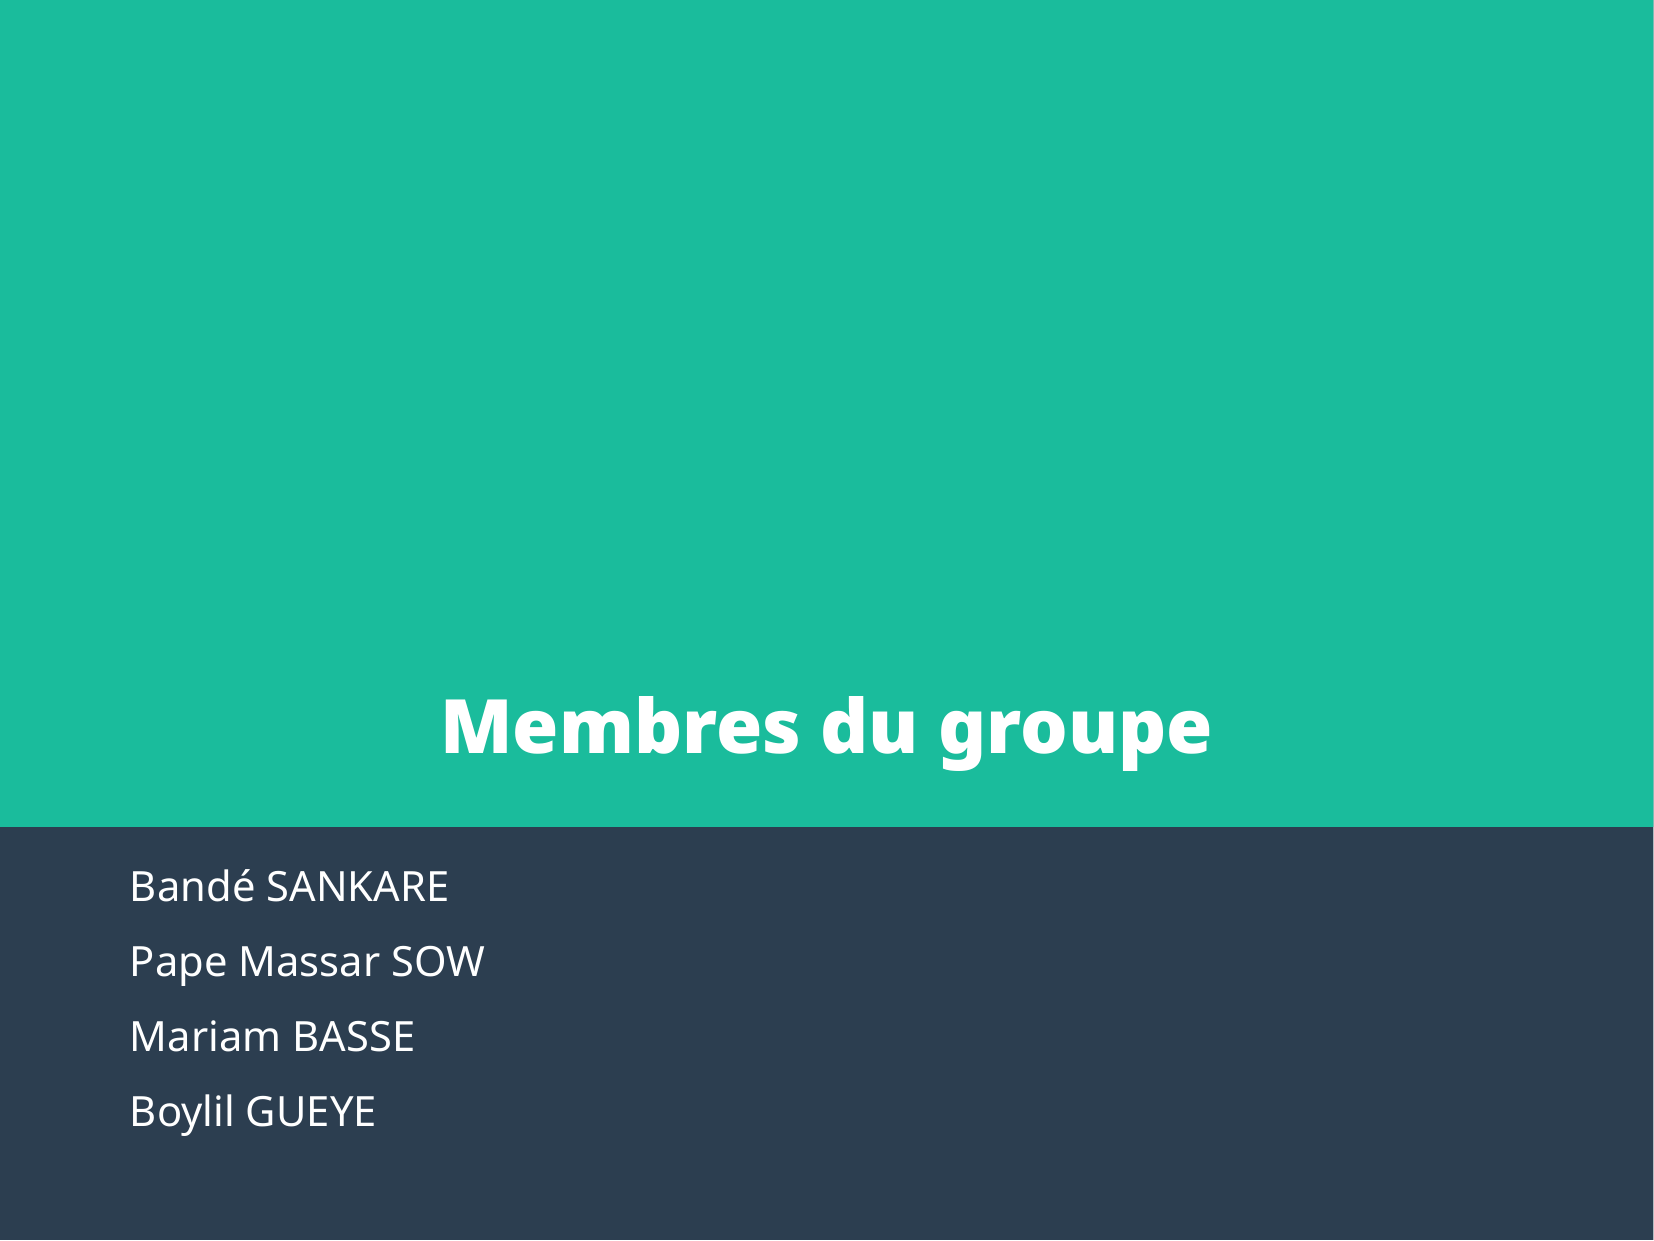

# Membres du groupe
Bandé SANKARE
Pape Massar SOW
Mariam BASSE
Boylil GUEYE